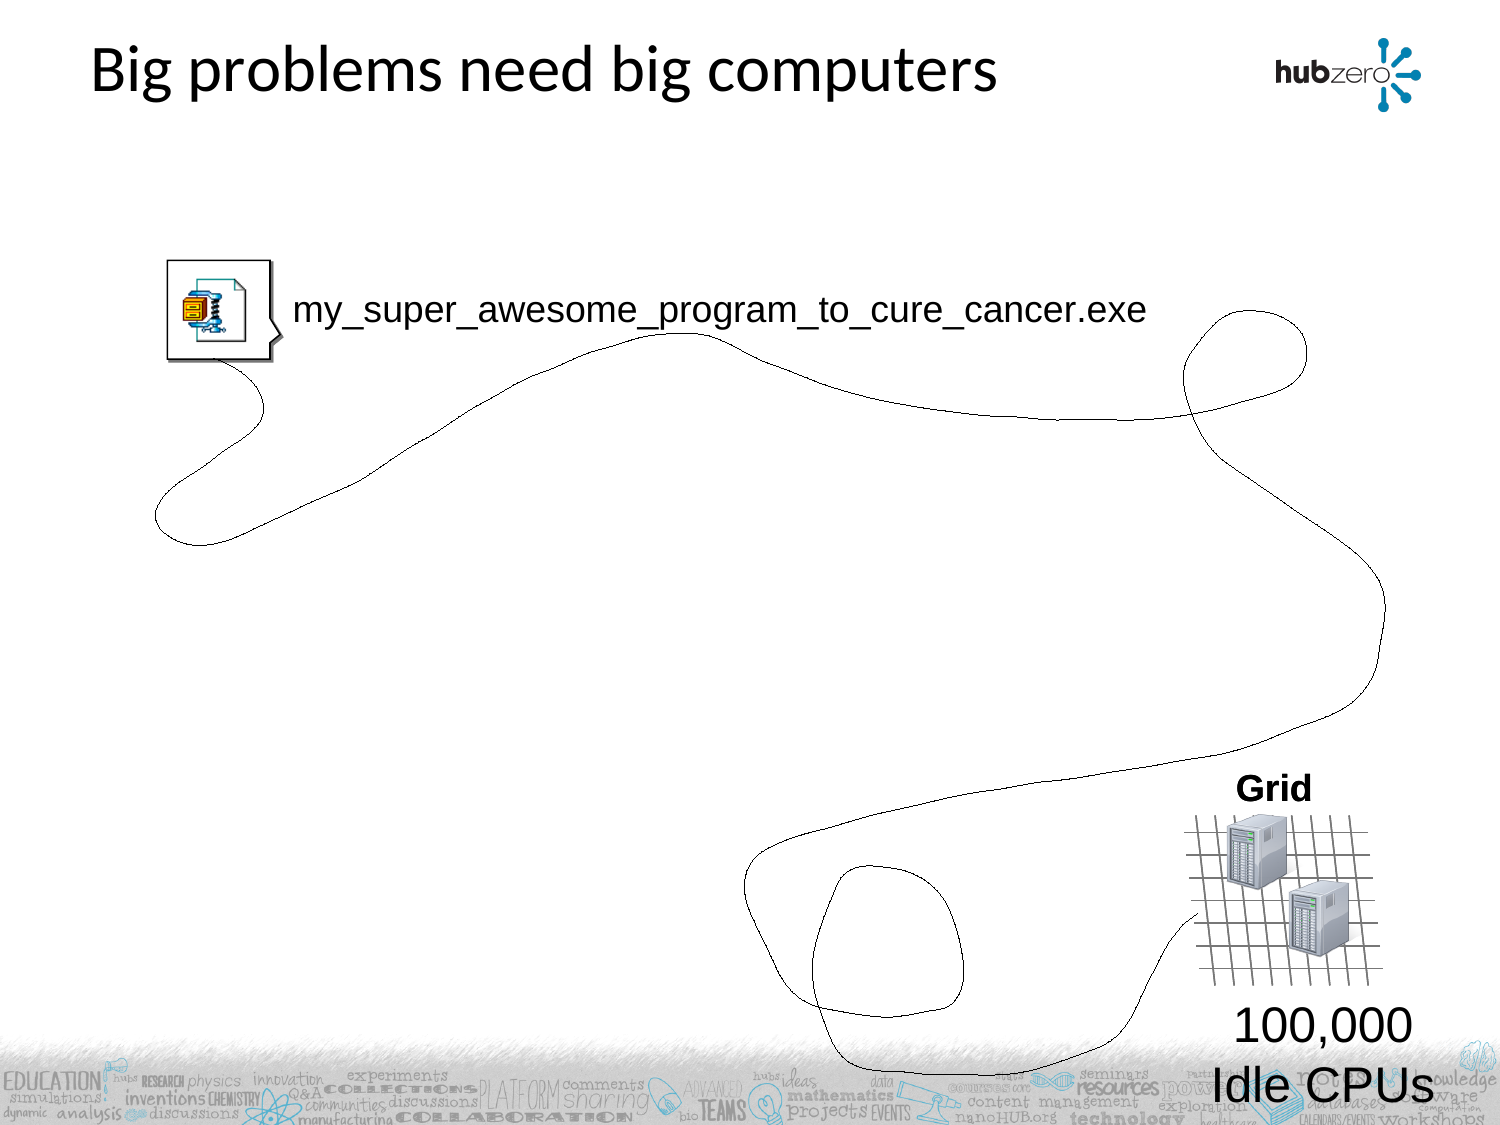

# Big problems need big computers
my_super_awesome_program_to_cure_cancer.exe
Grid
Grid
100,000
Idle CPUs